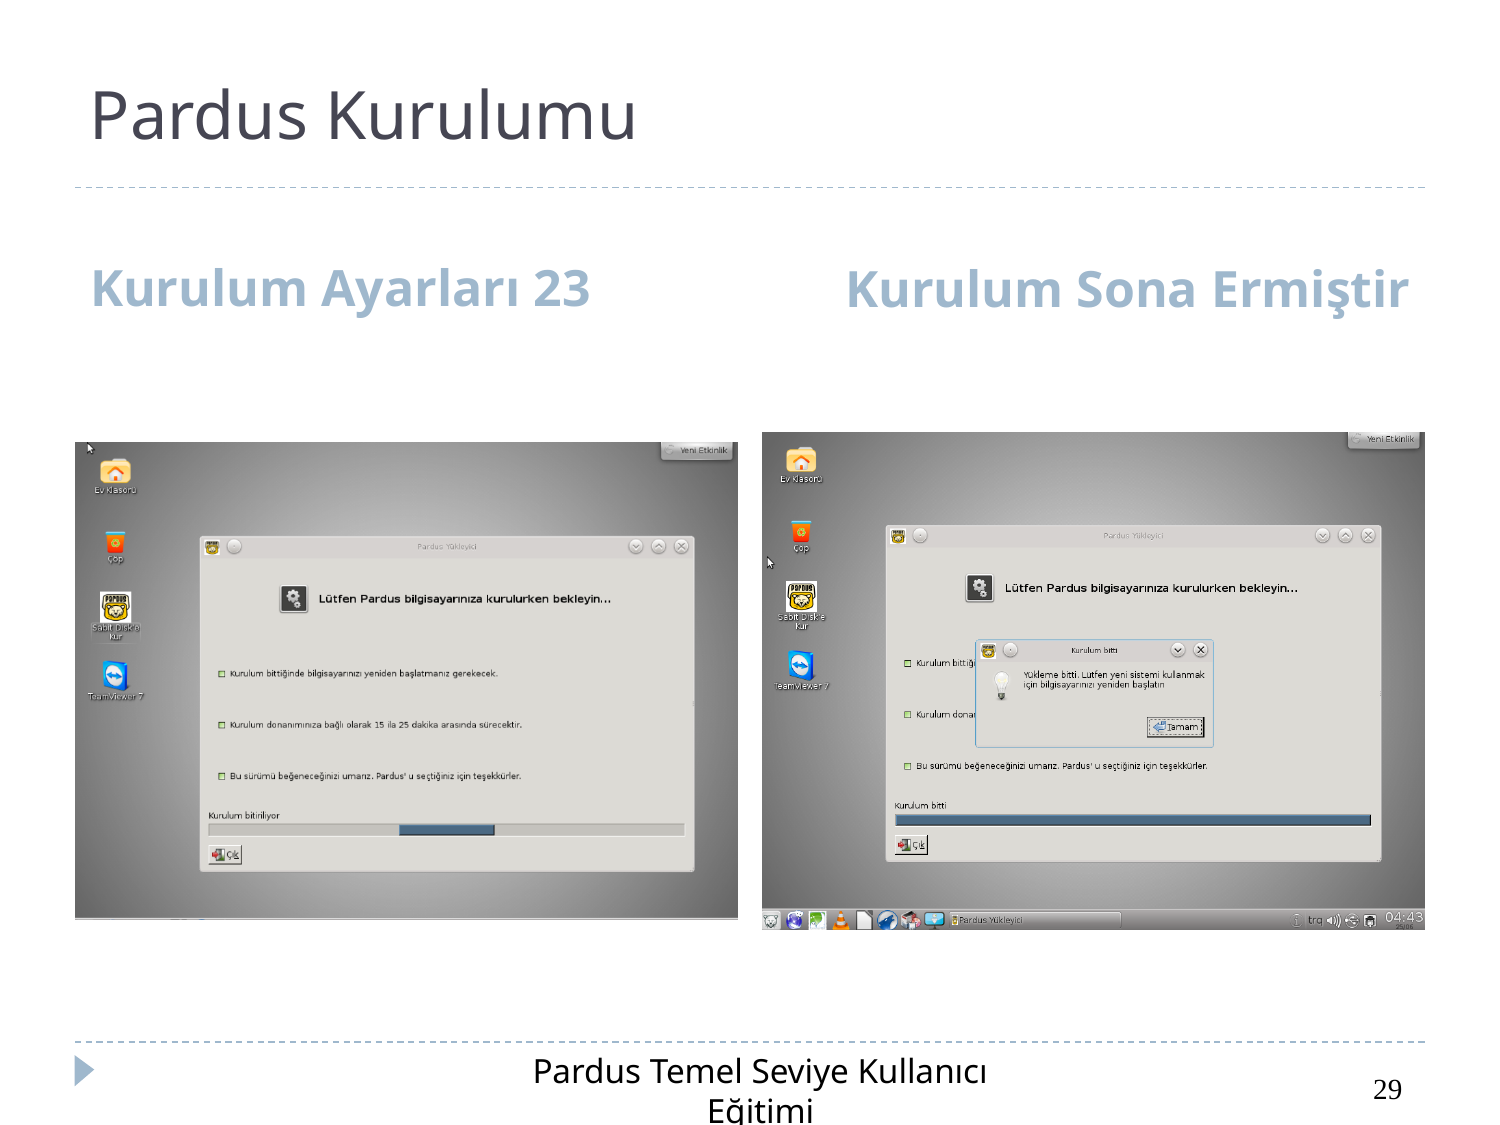

# Pardus Kurulumu
Kurulum Ayarları 23
Kurulum Sona Ermiştir